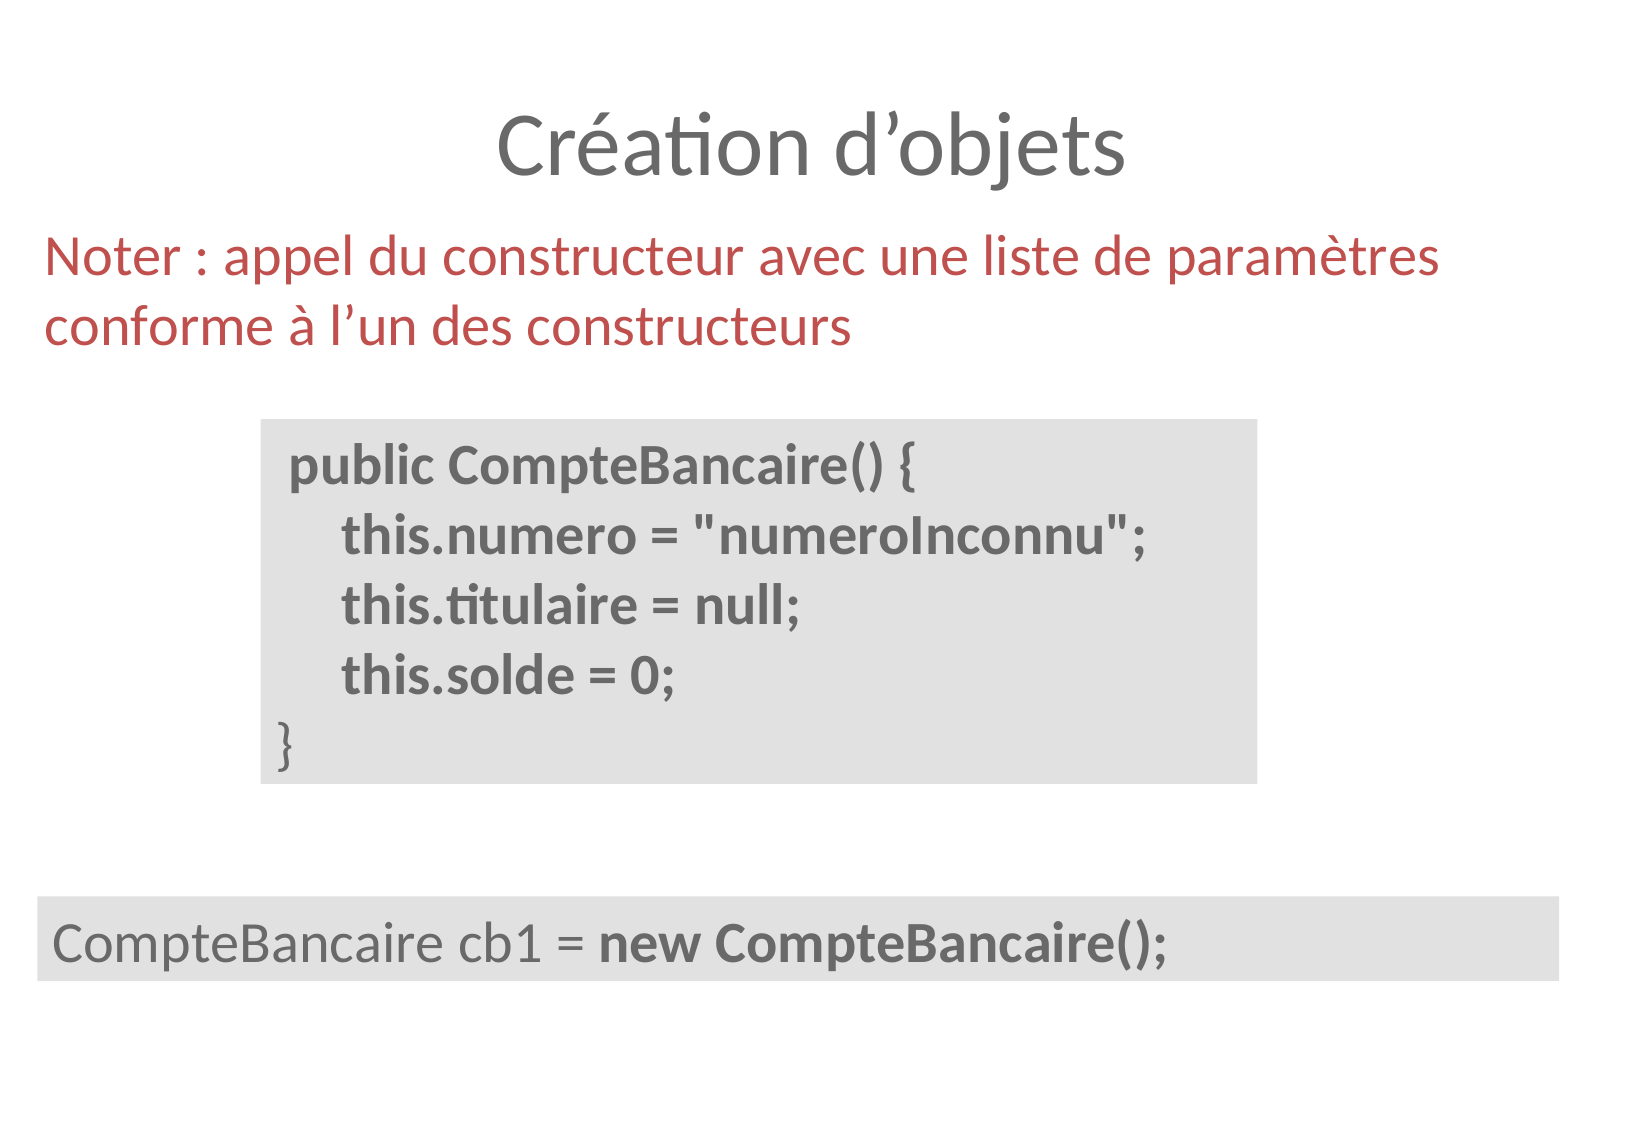

# Création d’objets
Noter : appel du constructeur avec une liste de paramètres conforme à l’un des constructeurs
 public CompteBancaire() {
 this.numero = "numeroInconnu";
 this.titulaire = null;
 this.solde = 0;
}
CompteBancaire cb1 = new CompteBancaire();